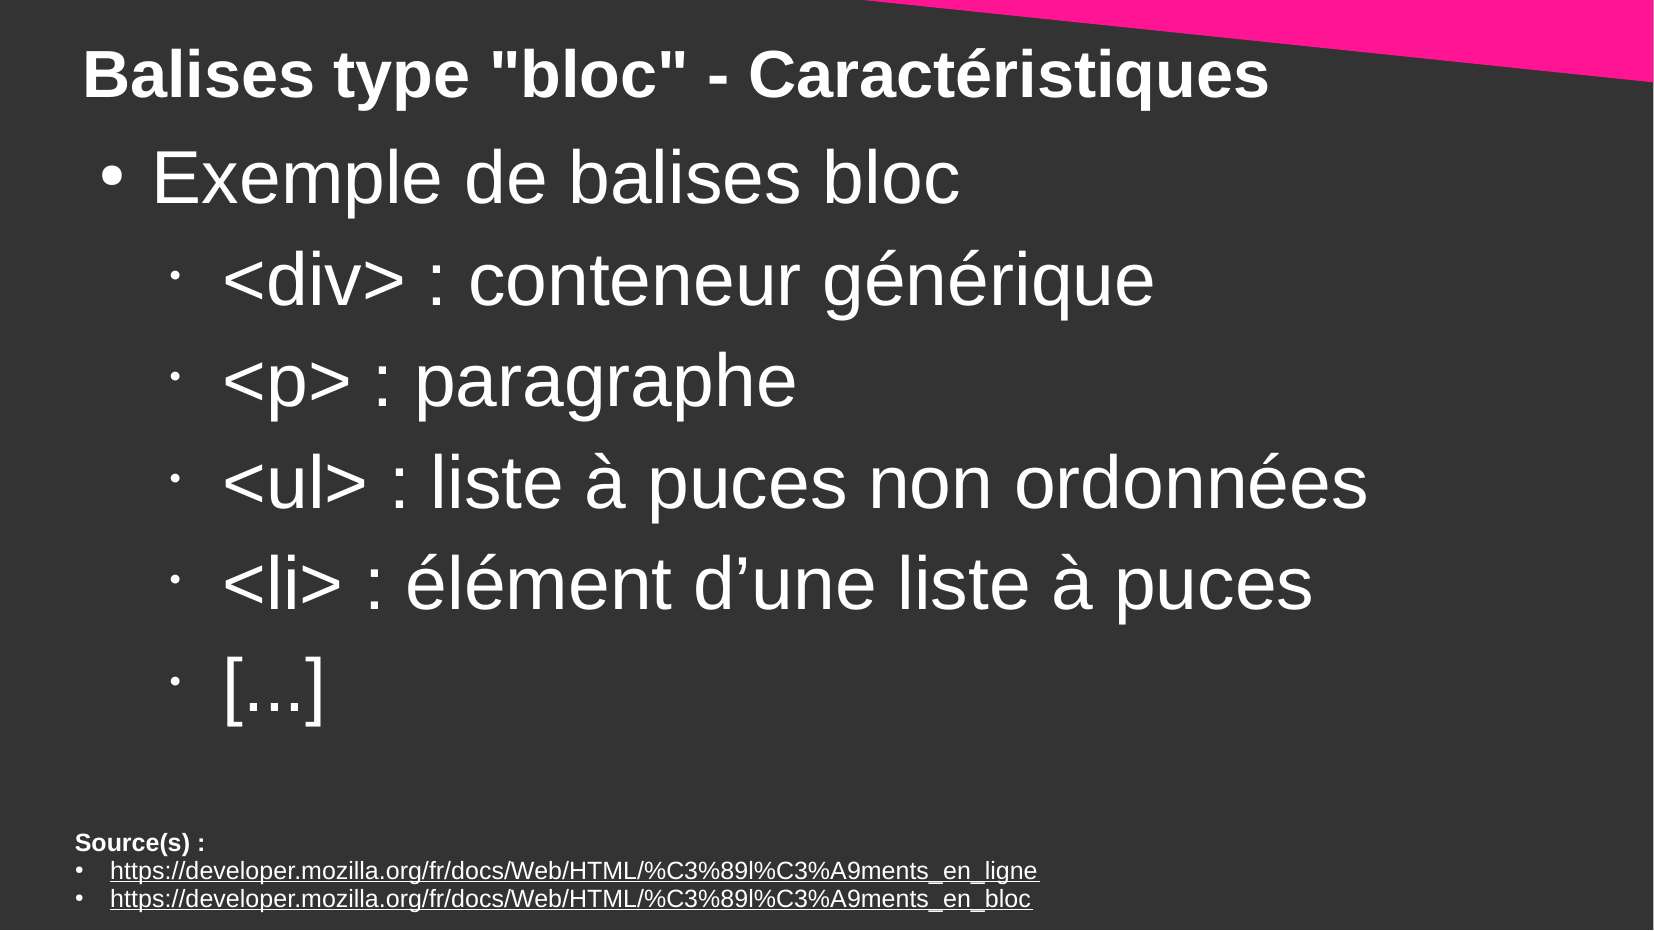

# Balises type "bloc" - Caractéristiques
Exemple de balises bloc
<div> : conteneur générique
<p> : paragraphe
<ul> : liste à puces non ordonnées
<li> : élément d’une liste à puces
[...]
Source(s) :
https://developer.mozilla.org/fr/docs/Web/HTML/%C3%89l%C3%A9ments_en_ligne
https://developer.mozilla.org/fr/docs/Web/HTML/%C3%89l%C3%A9ments_en_bloc